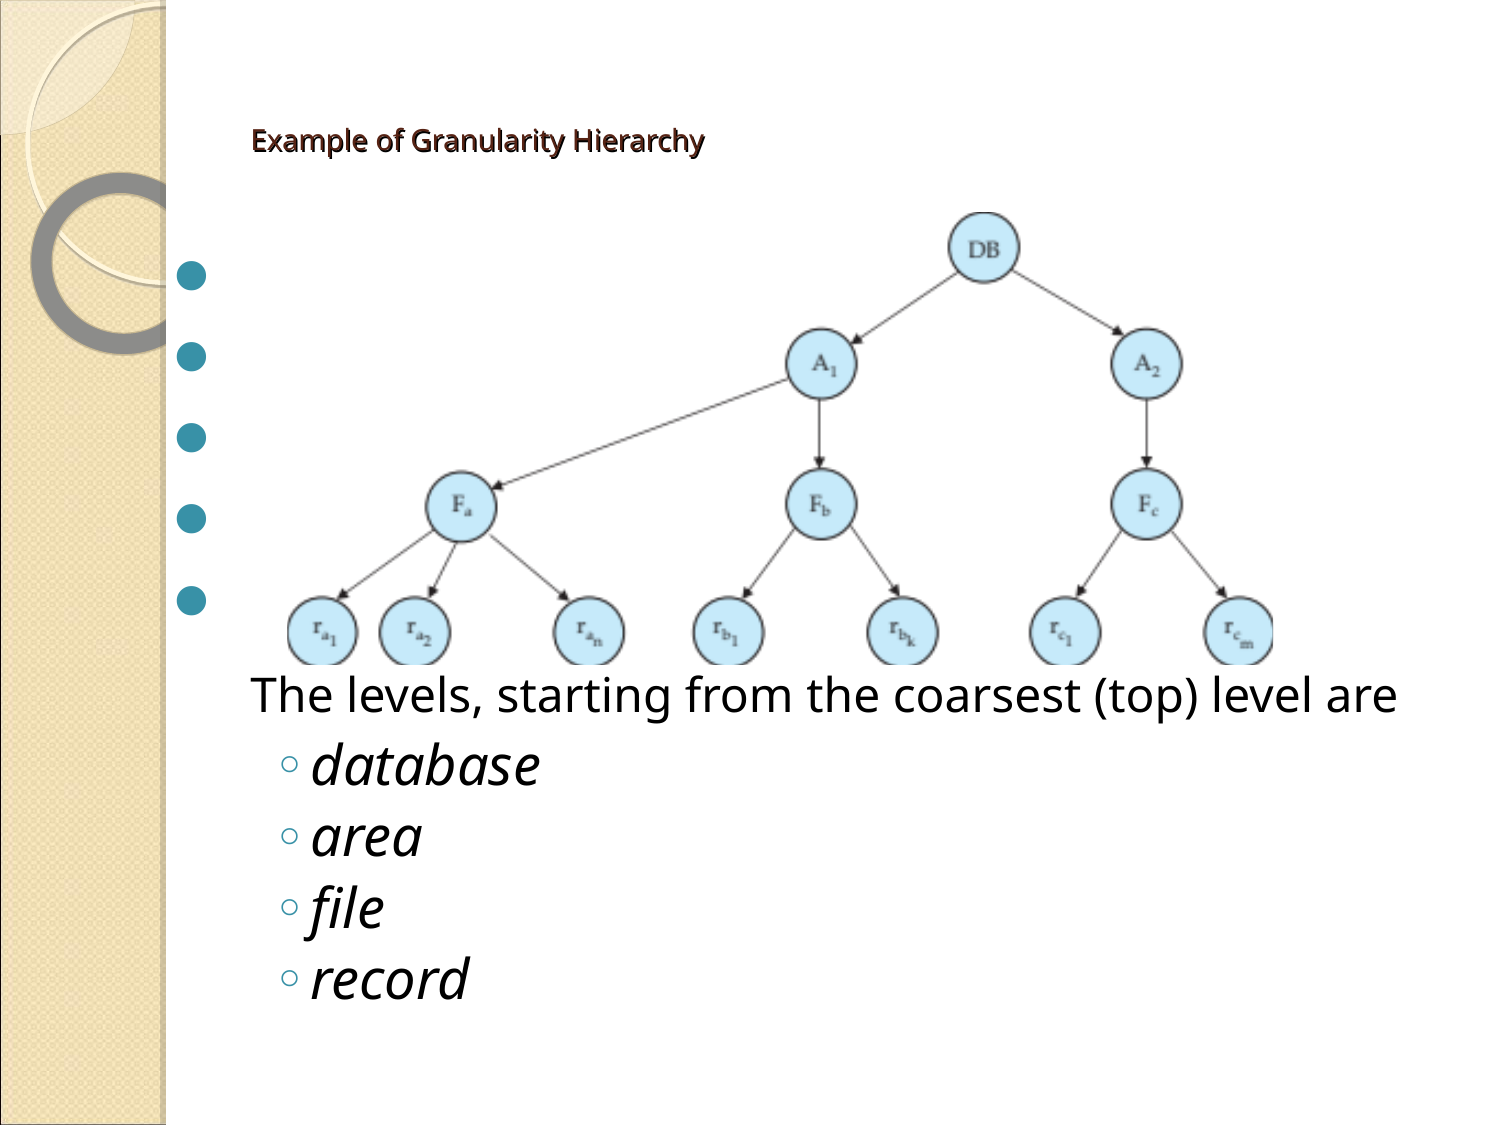

# Example of Granularity Hierarchy
 The levels, starting from the coarsest (top) level are
database
area
file
record